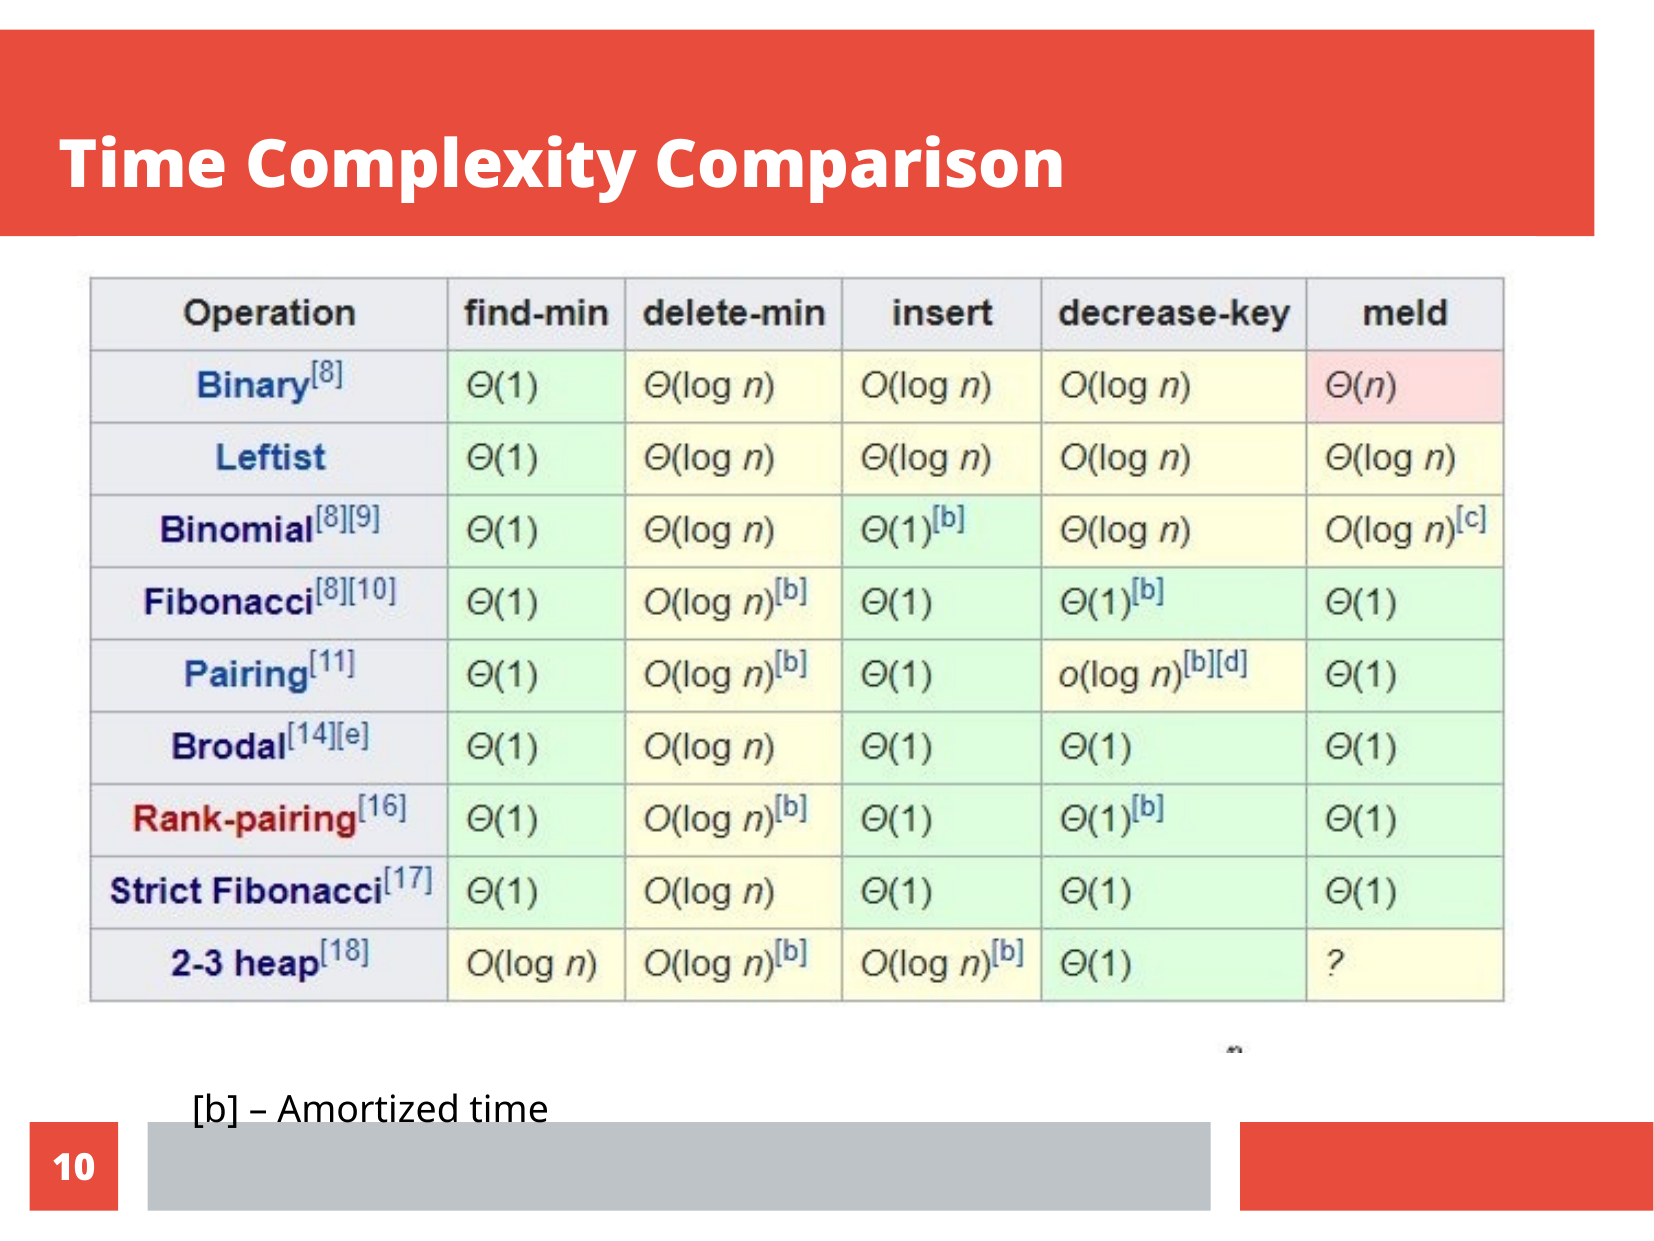

# Time Complexity Comparison
[b] – Amortized time
10